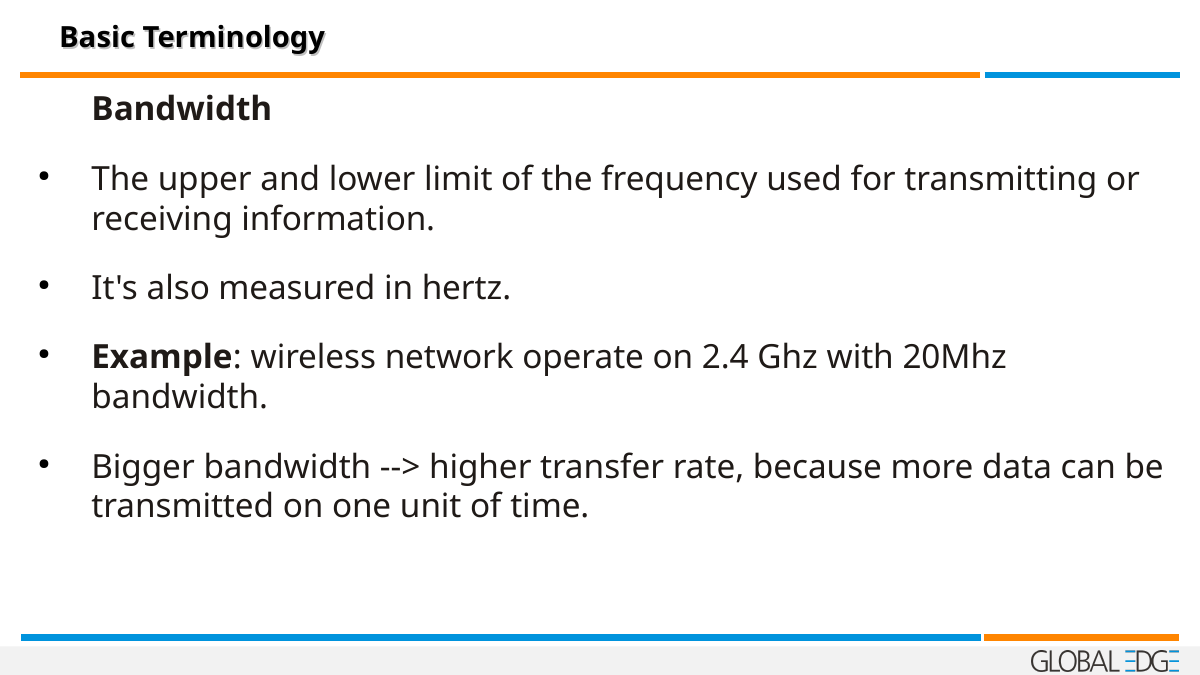

# Basic Terminology
Bandwidth
The upper and lower limit of the frequency used for transmitting or receiving information.
It's also measured in hertz.
Example: wireless network operate on 2.4 Ghz with 20Mhz bandwidth.
Bigger bandwidth --> higher transfer rate, because more data can be transmitted on one unit of time.